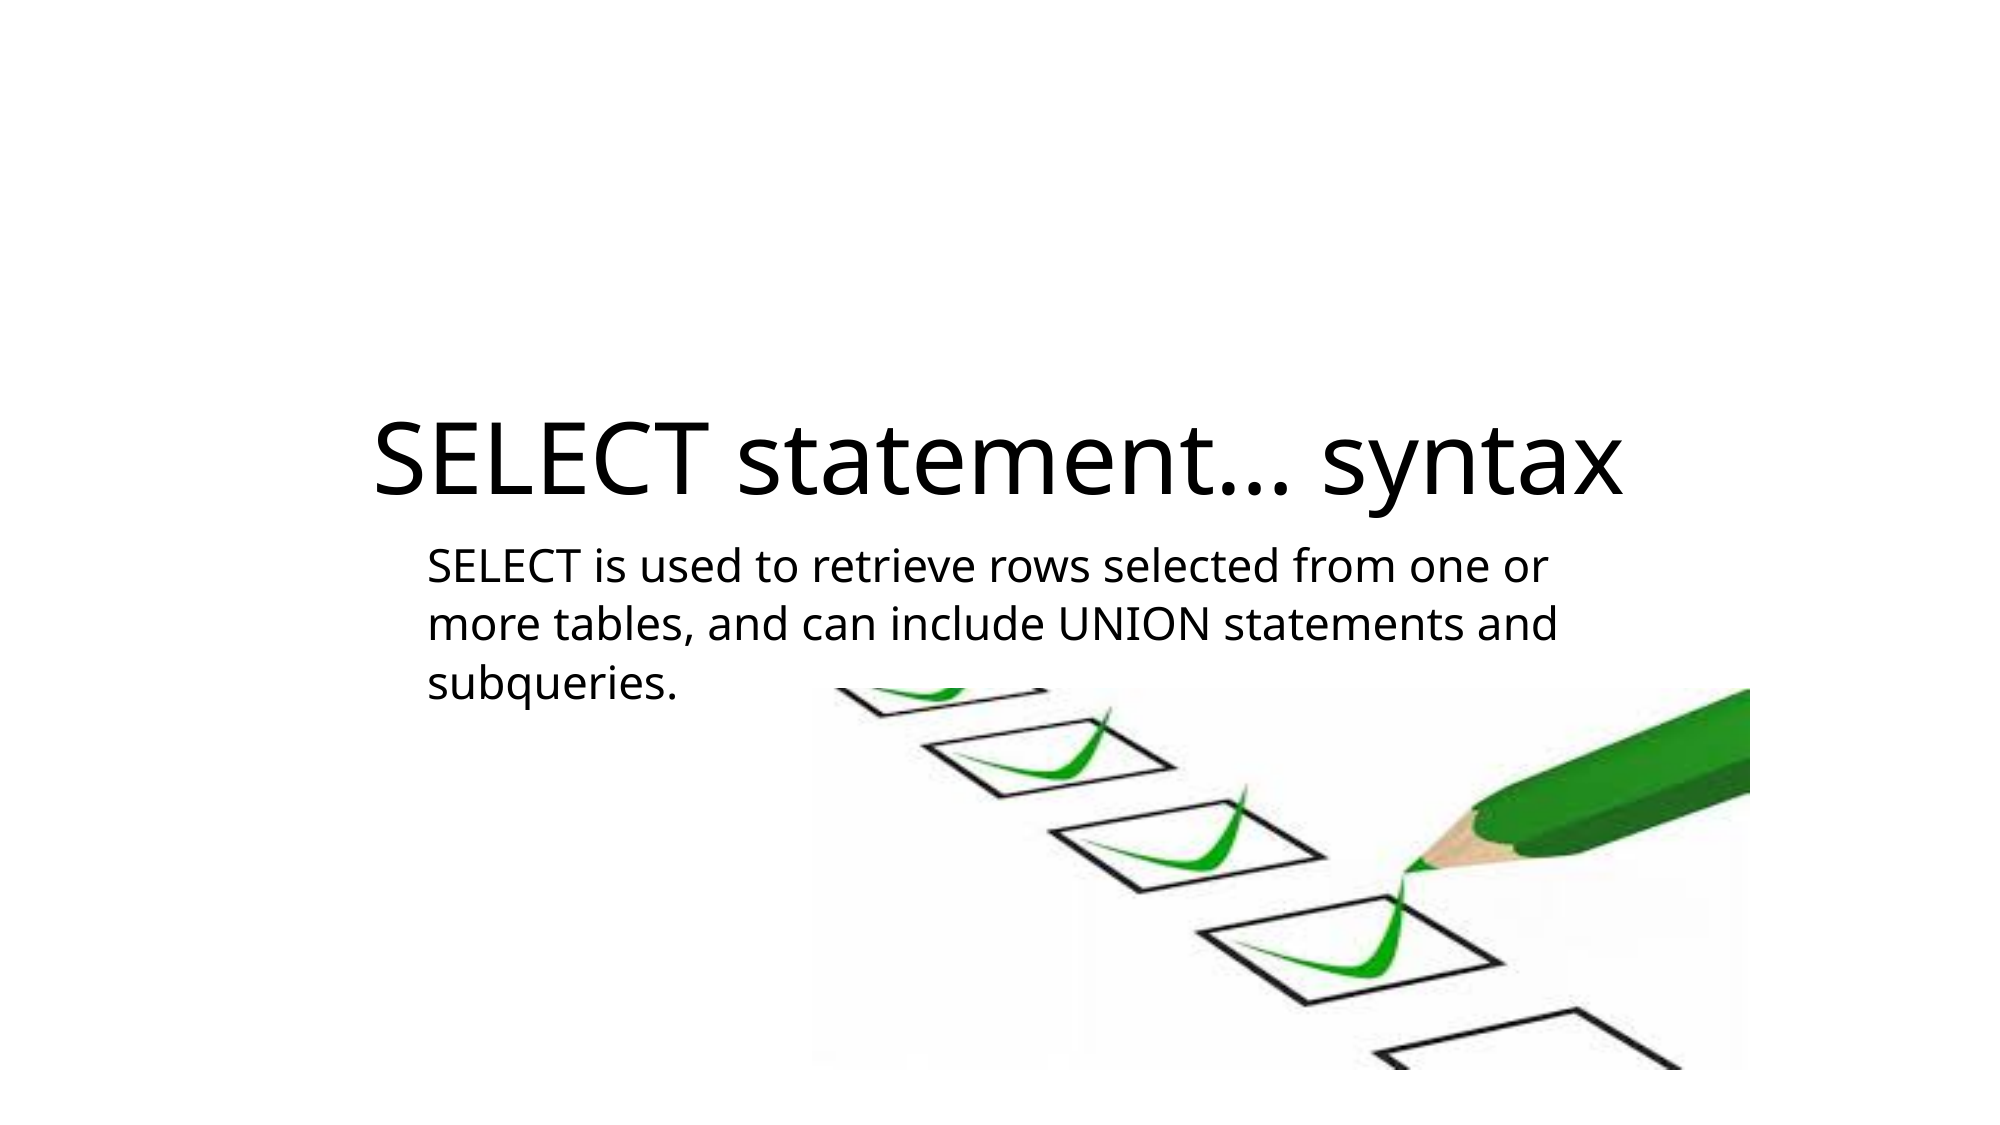

SELECT statement… syntax
SELECT is used to retrieve rows selected from one or more tables, and can include UNION statements and subqueries.